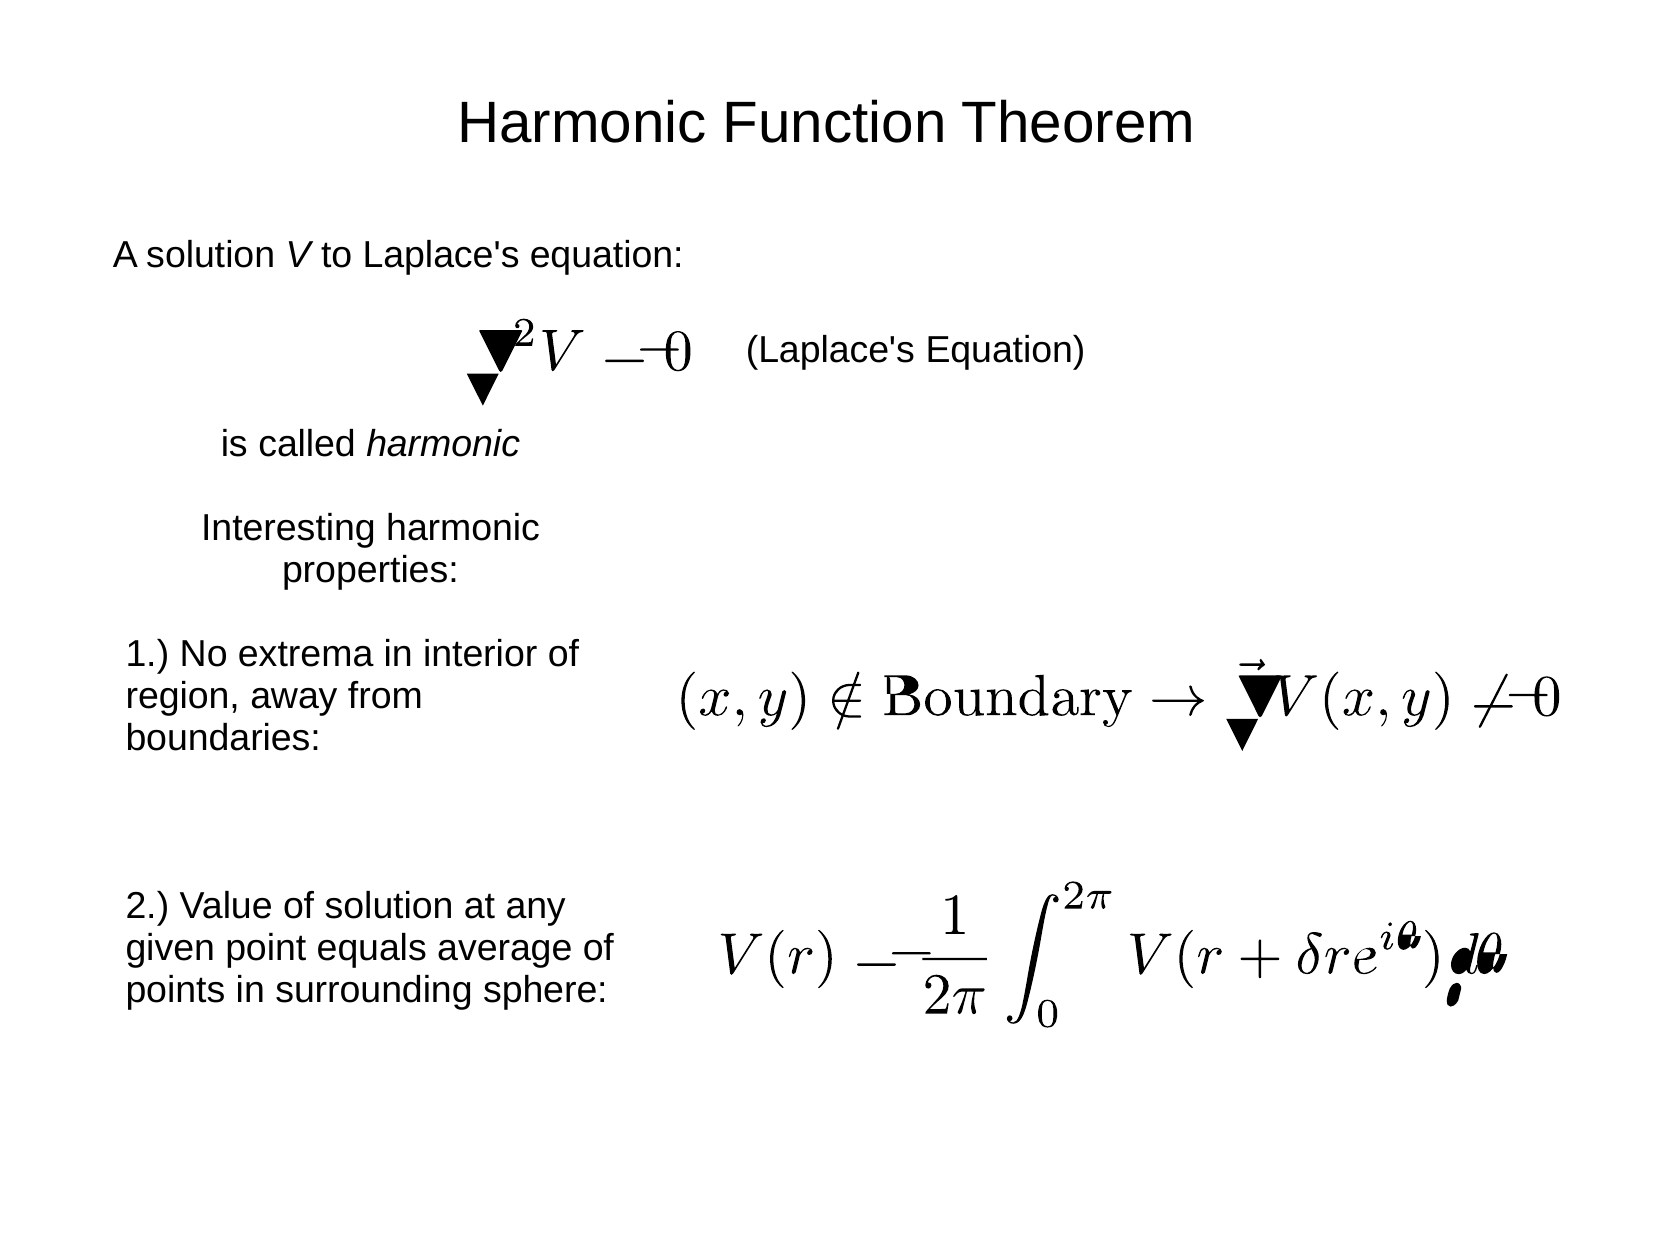

# Harmonic Function Theorem
A solution V to Laplace's equation:
(Laplace's Equation)
is called harmonic
Interesting harmonic properties:
1.) No extrema in interior of region, away from boundaries:
2.) Value of solution at any given point equals average of points in surrounding sphere: